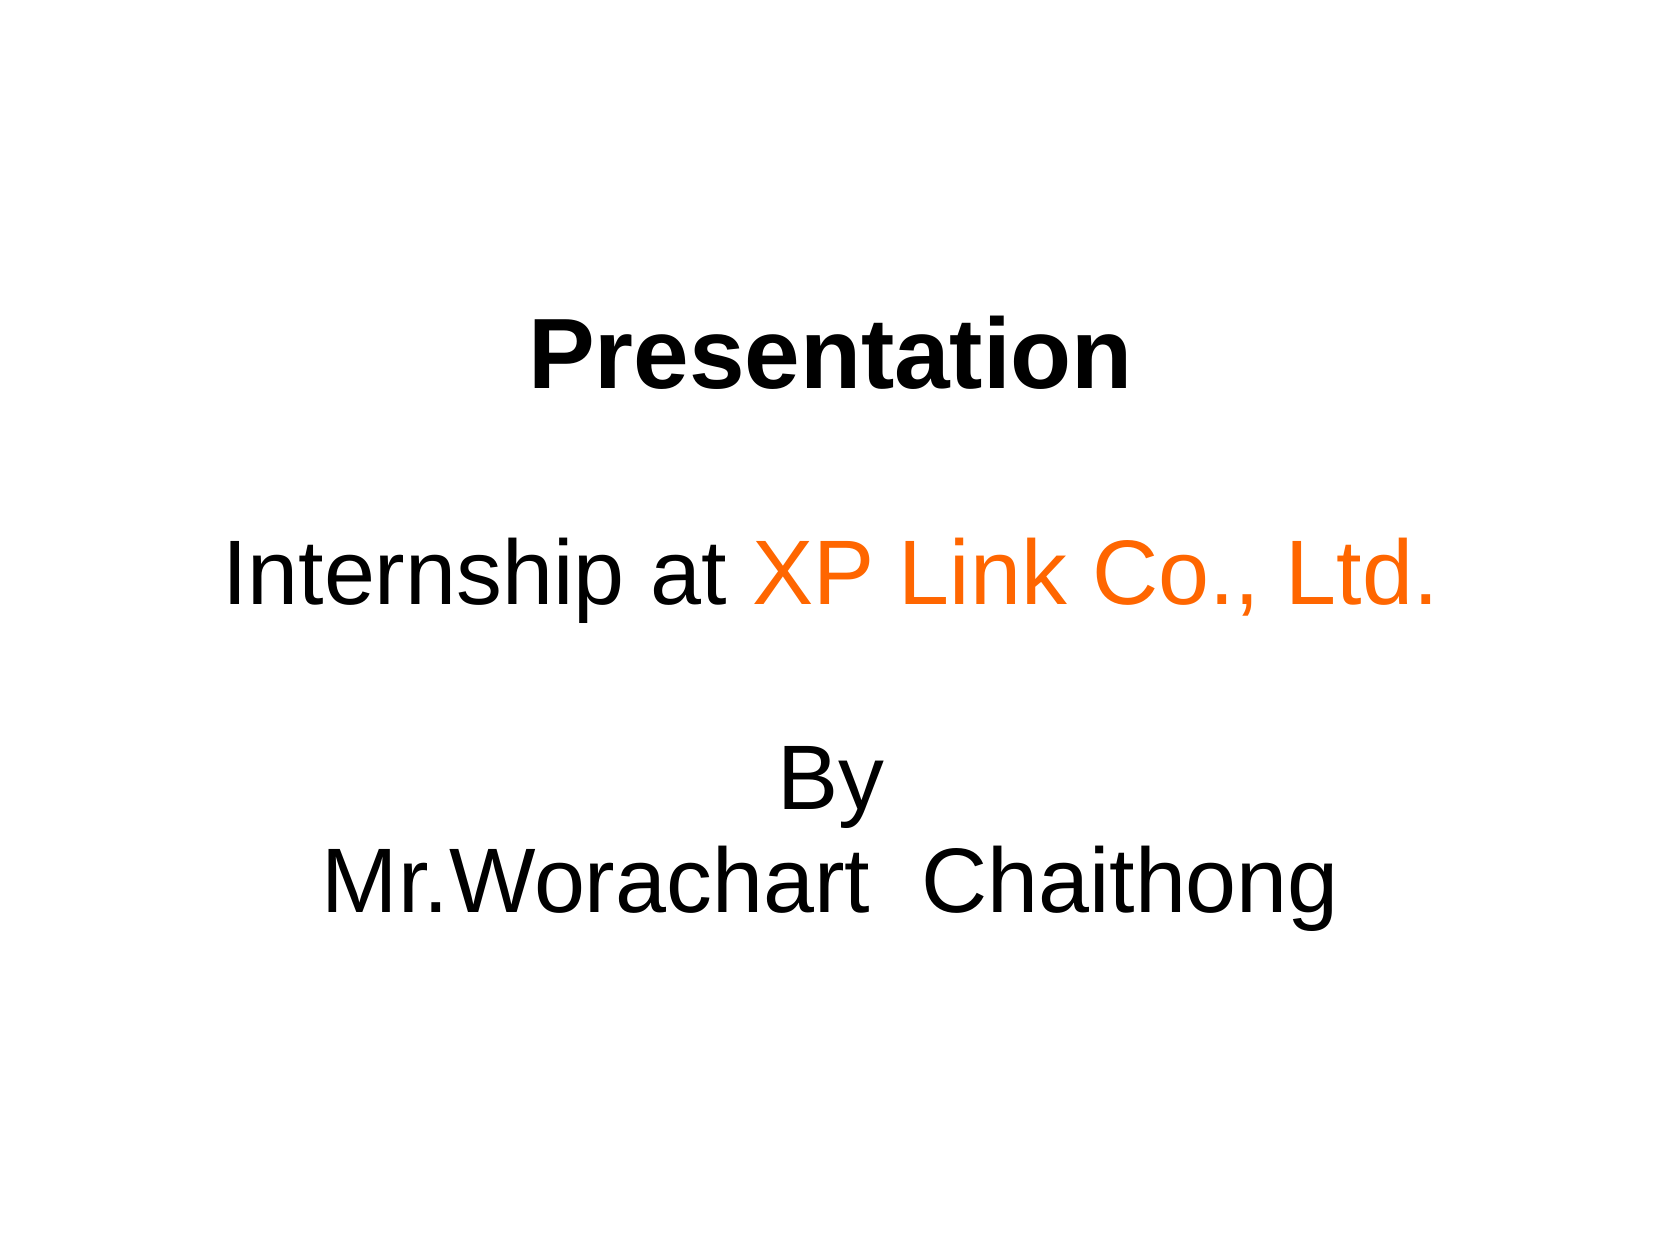

# Presentation
Internship at XP Link Co., Ltd.
By
Mr.Worachart Chaithong